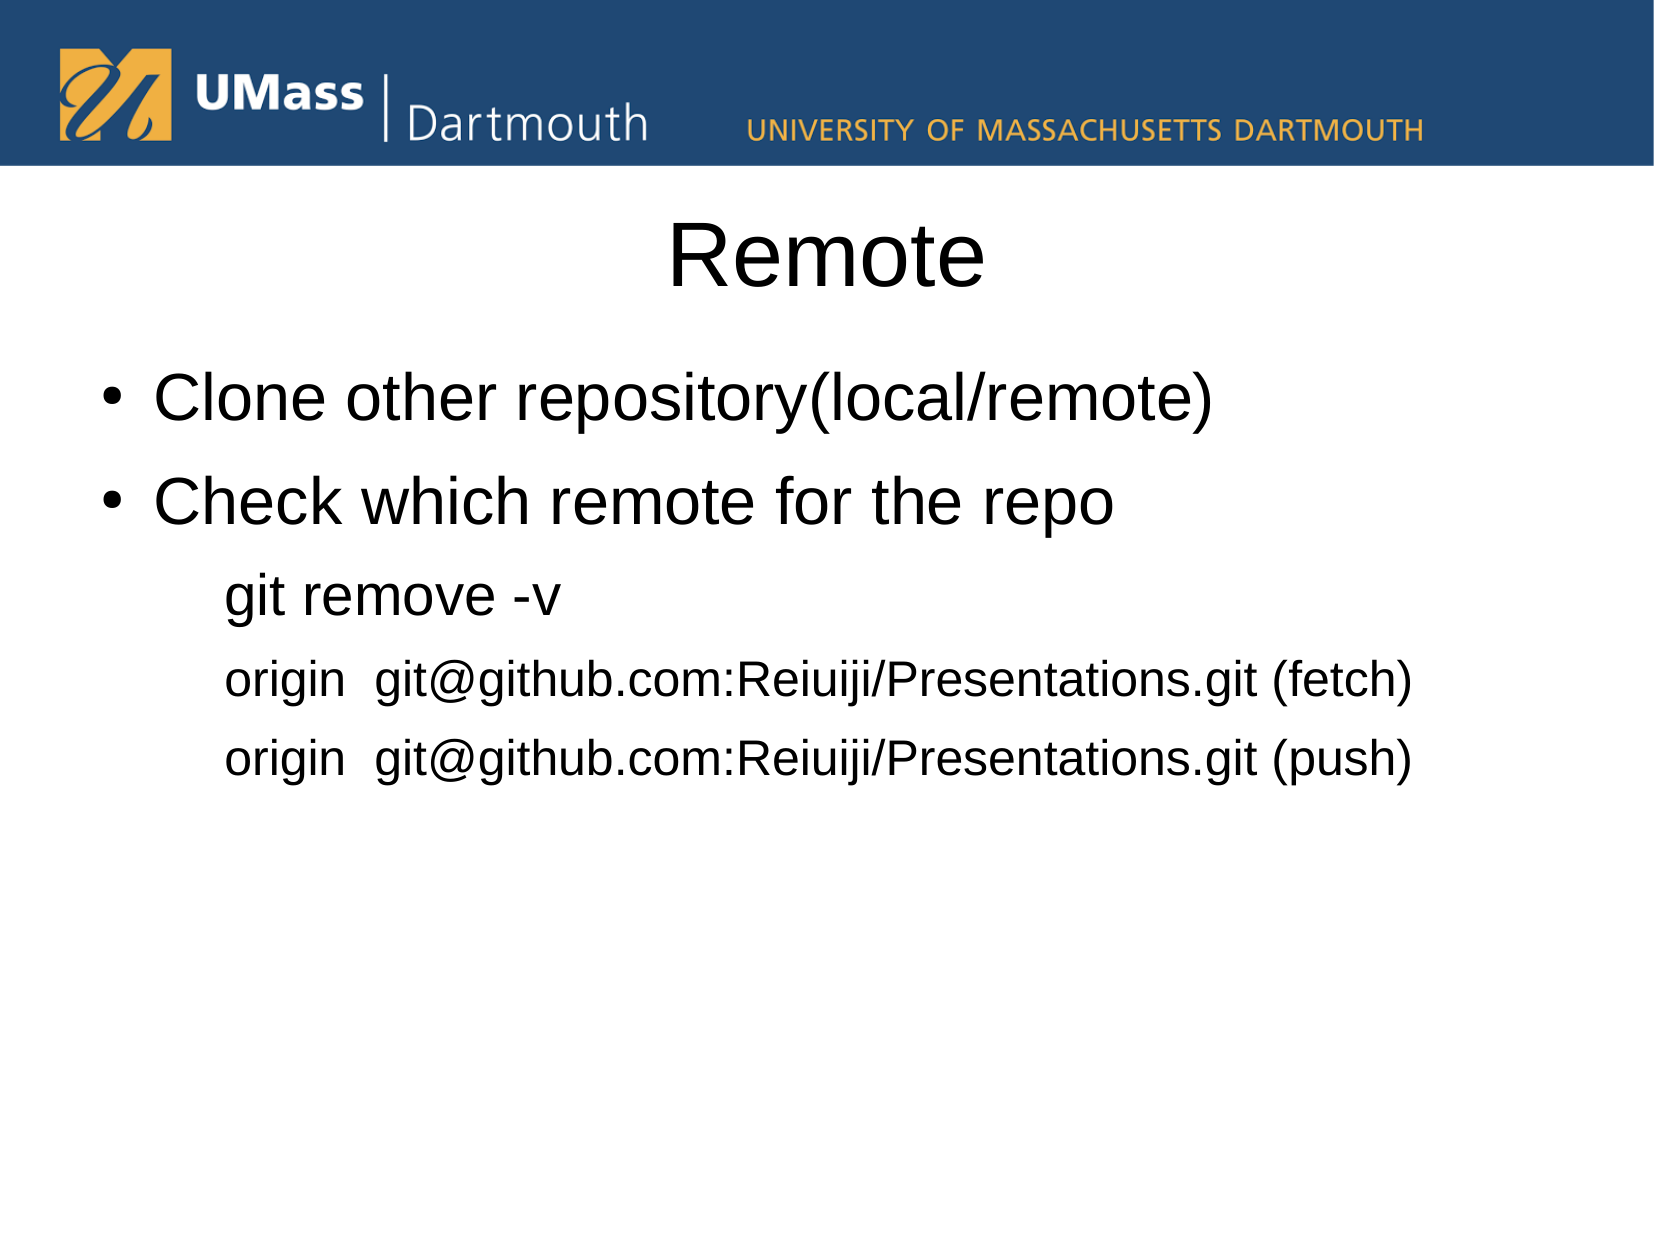

# Remote
Clone other repository(local/remote)
Check which remote for the repo
git remove -v
origin	git@github.com:Reiuiji/Presentations.git (fetch)
origin	git@github.com:Reiuiji/Presentations.git (push)